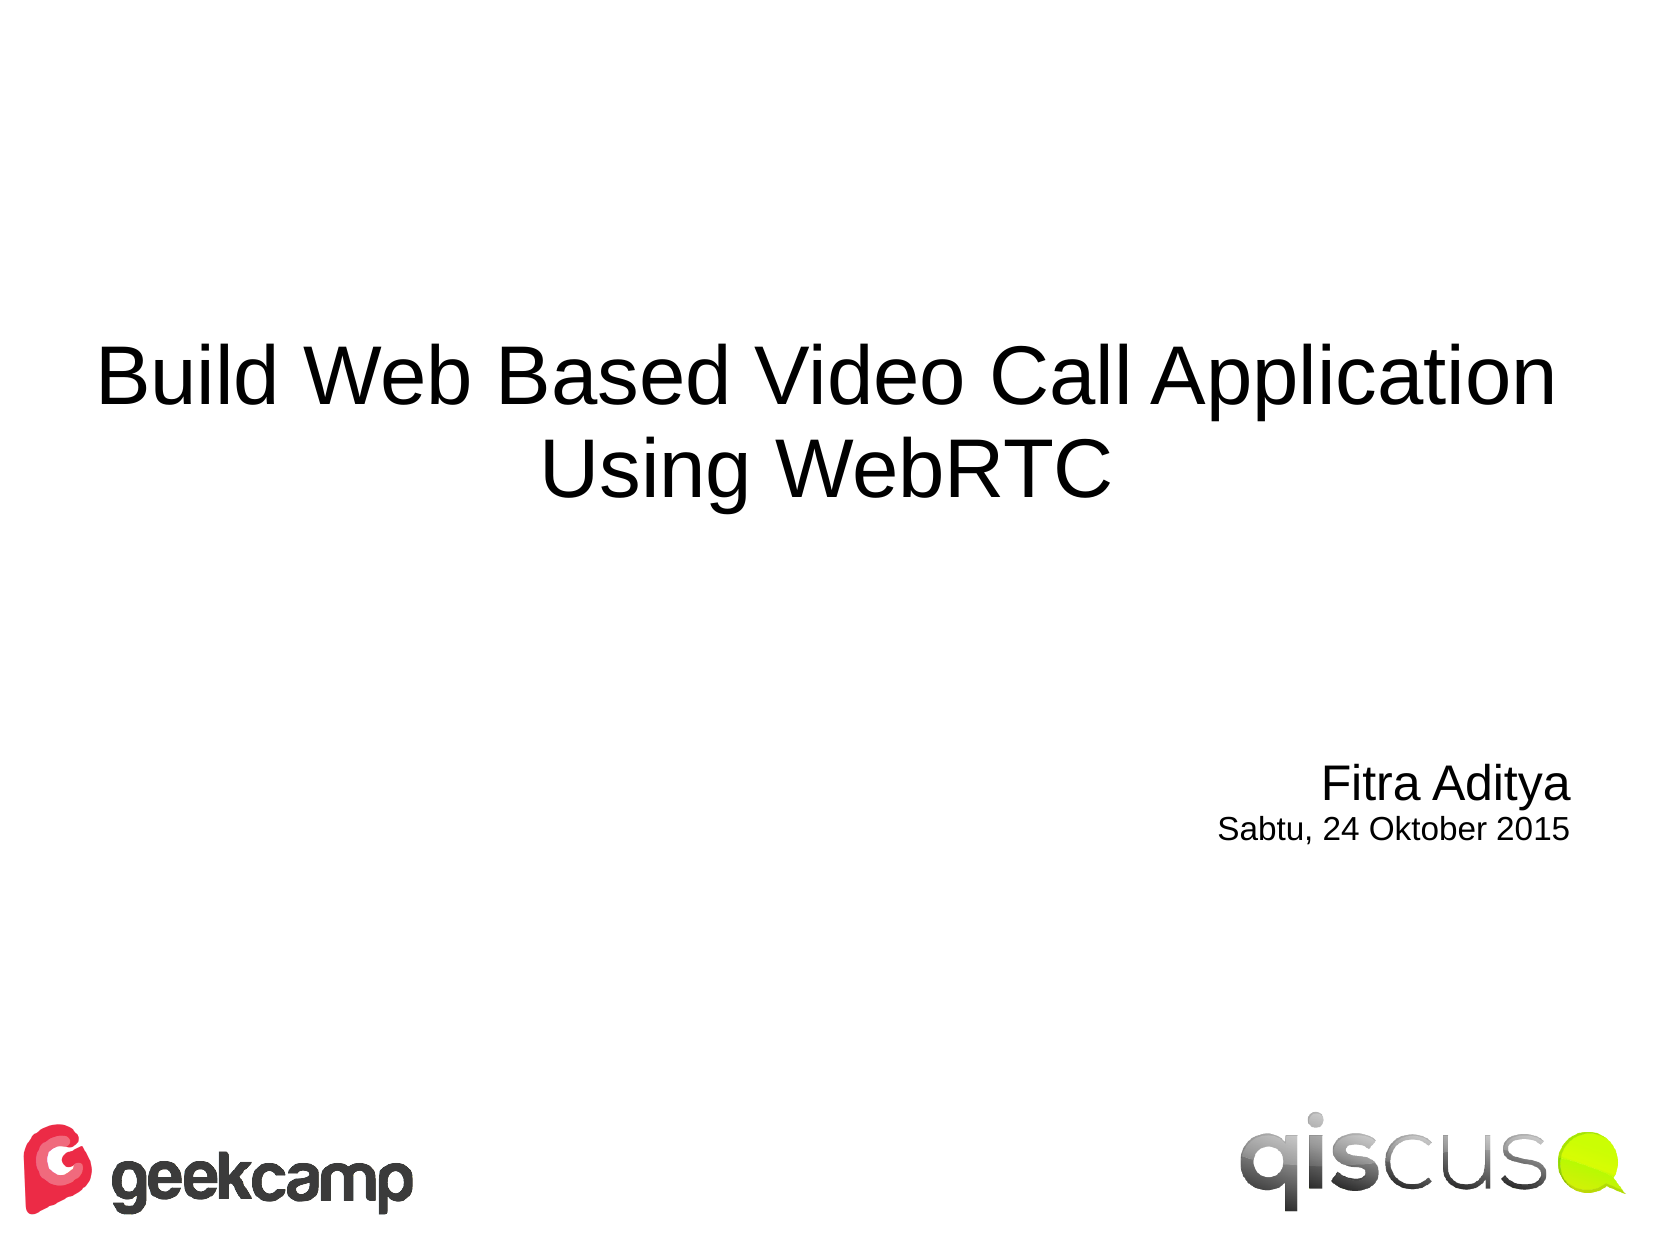

# Build Web Based Video Call Application
Using WebRTC
Fitra Aditya
Sabtu, 24 Oktober 2015